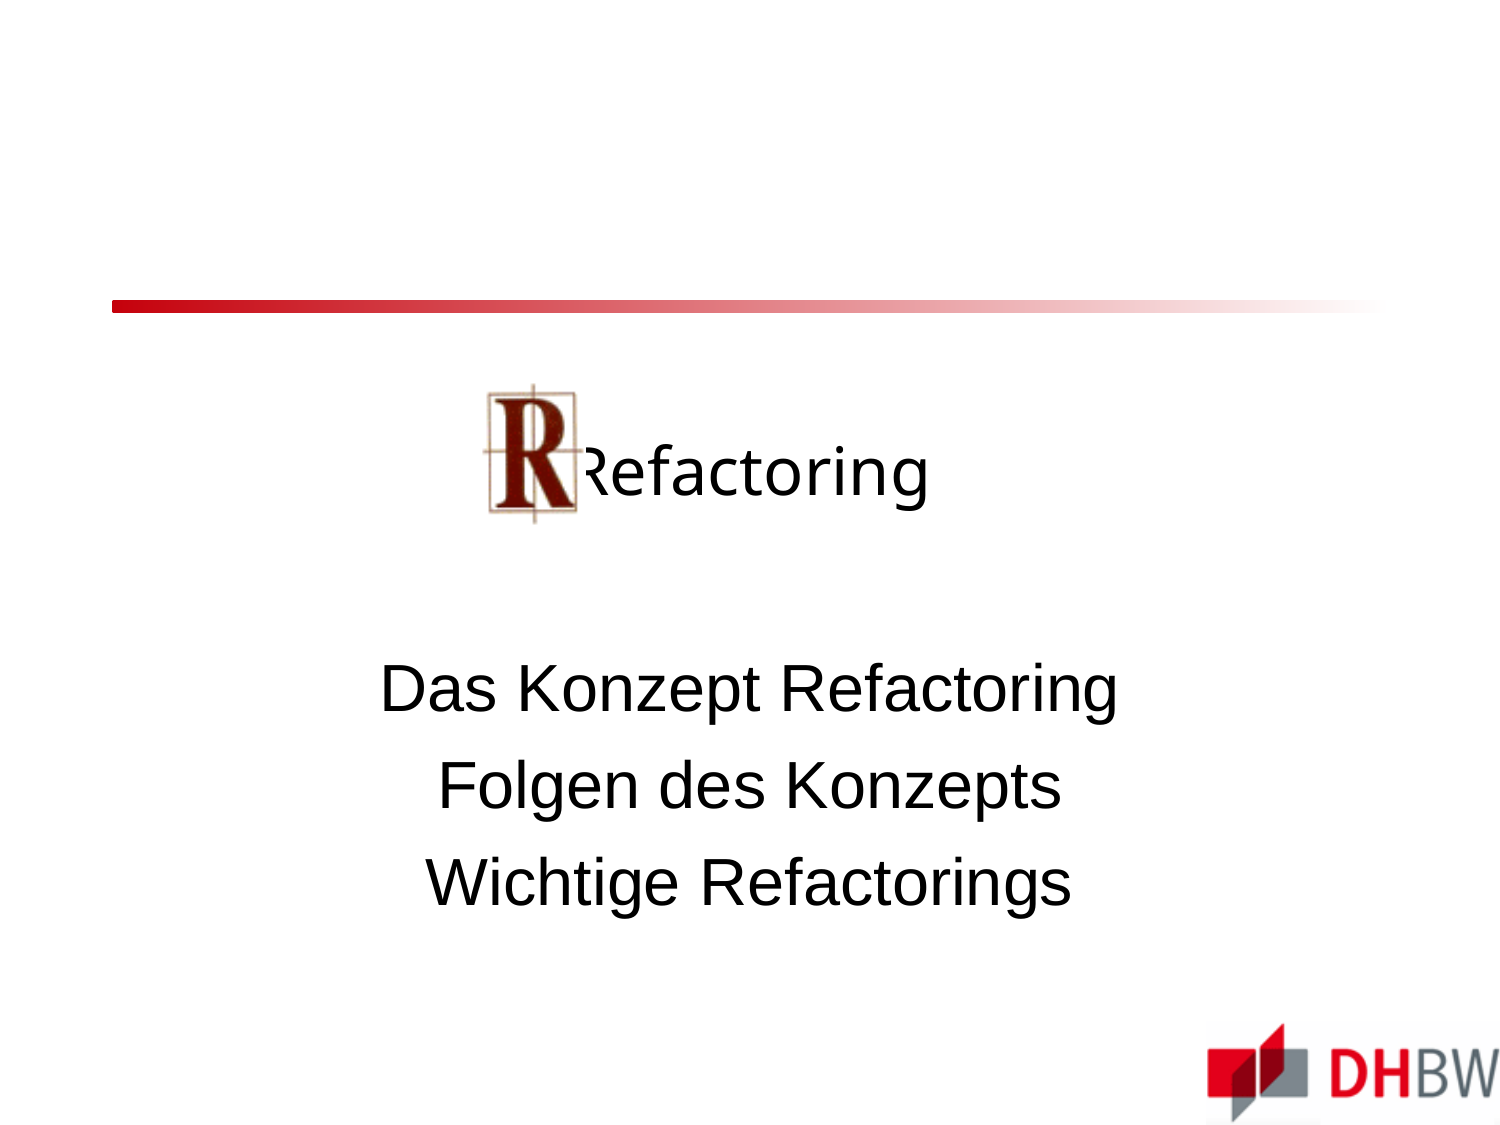

# Refactoring
Das Konzept Refactoring
Folgen des Konzepts
Wichtige Refactorings